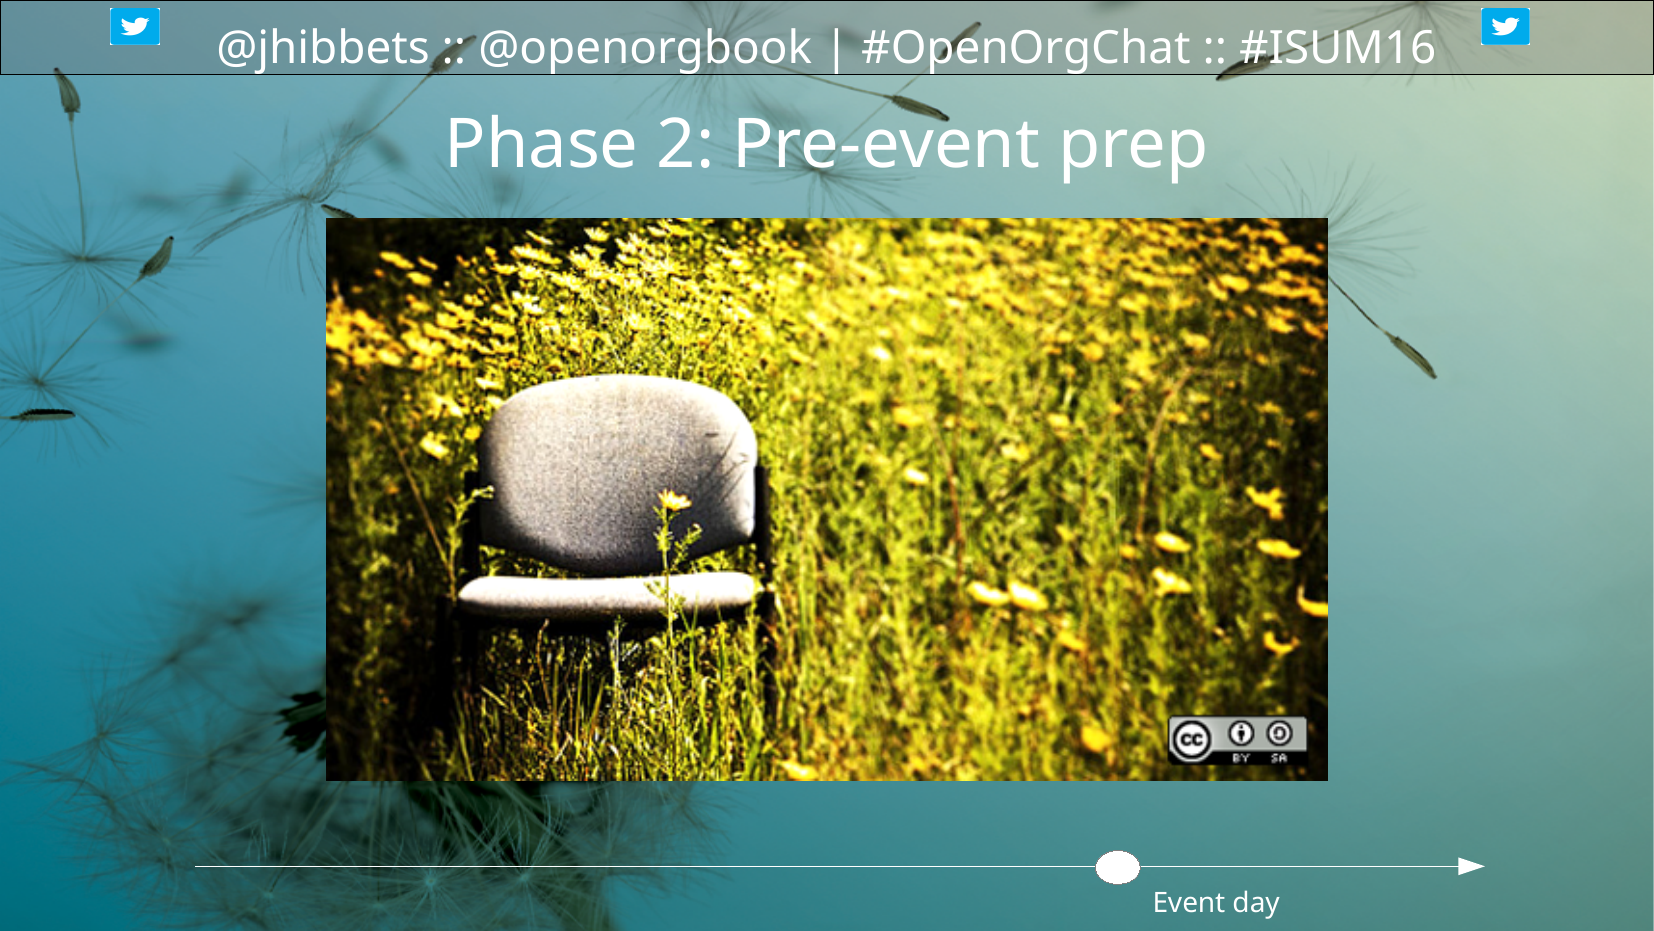

# Phase 2: Pre-event prep
Event day